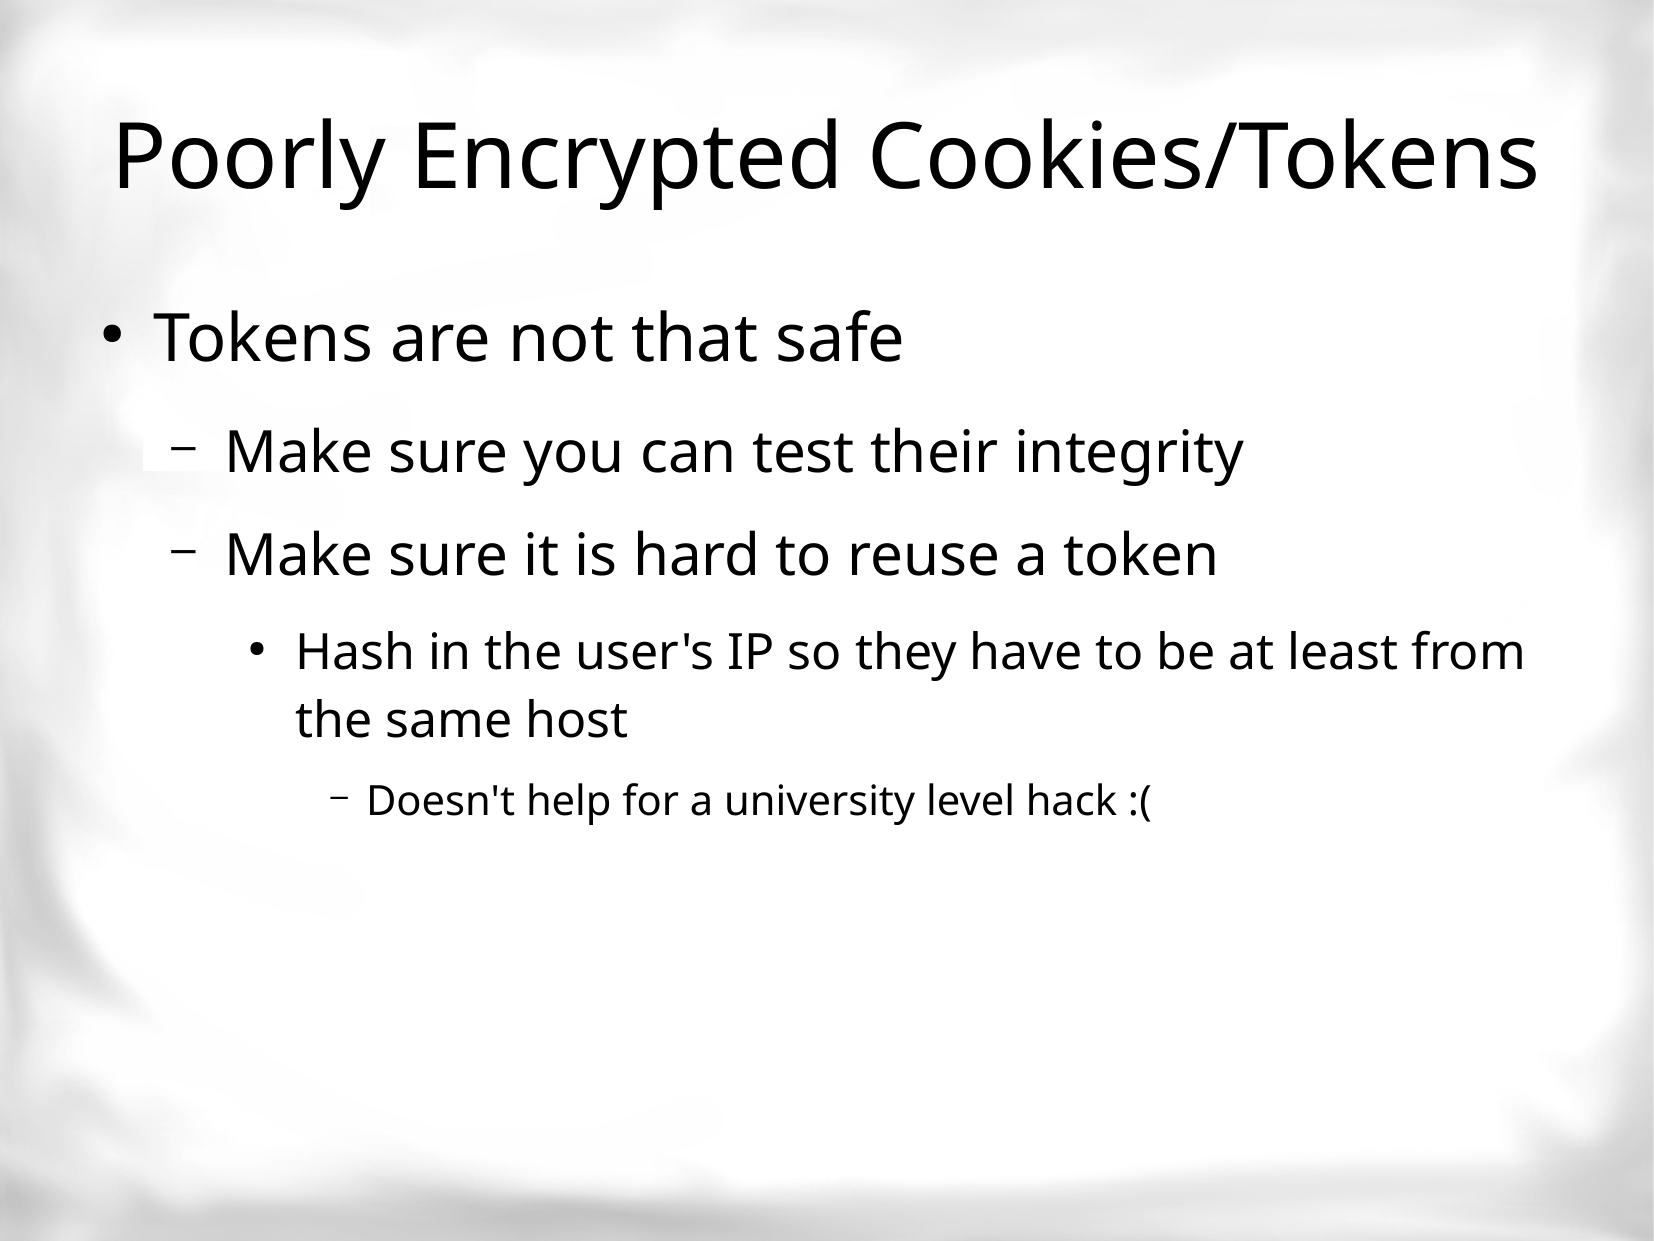

# Poorly Encrypted Cookies/Tokens
Tokens are not that safe
Make sure you can test their integrity
Make sure it is hard to reuse a token
Hash in the user's IP so they have to be at least from the same host
Doesn't help for a university level hack :(